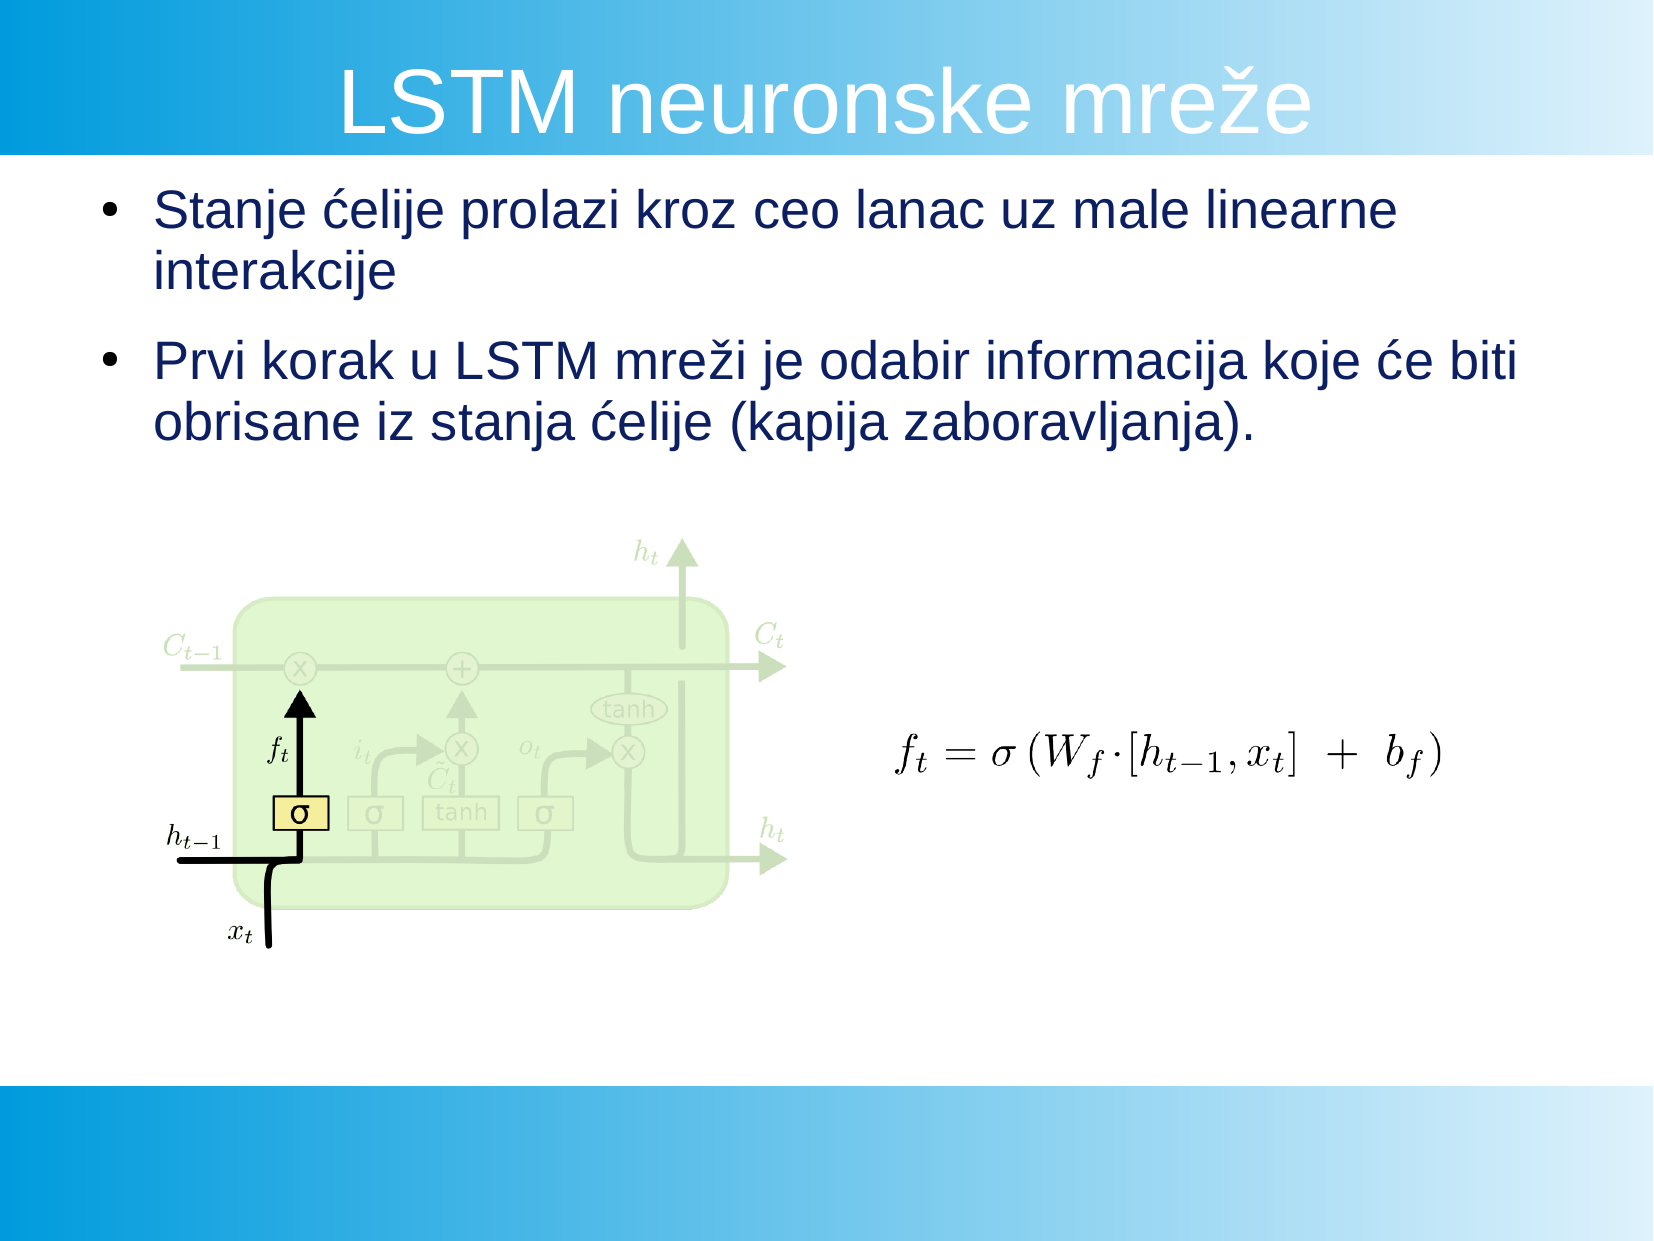

# LSTM neuronske mreže
Stanje ćelije prolazi kroz ceo lanac uz male linearne interakcije
Prvi korak u LSTM mreži je odabir informacija koje će biti obrisane iz stanja ćelije (kapija zaboravljanja).